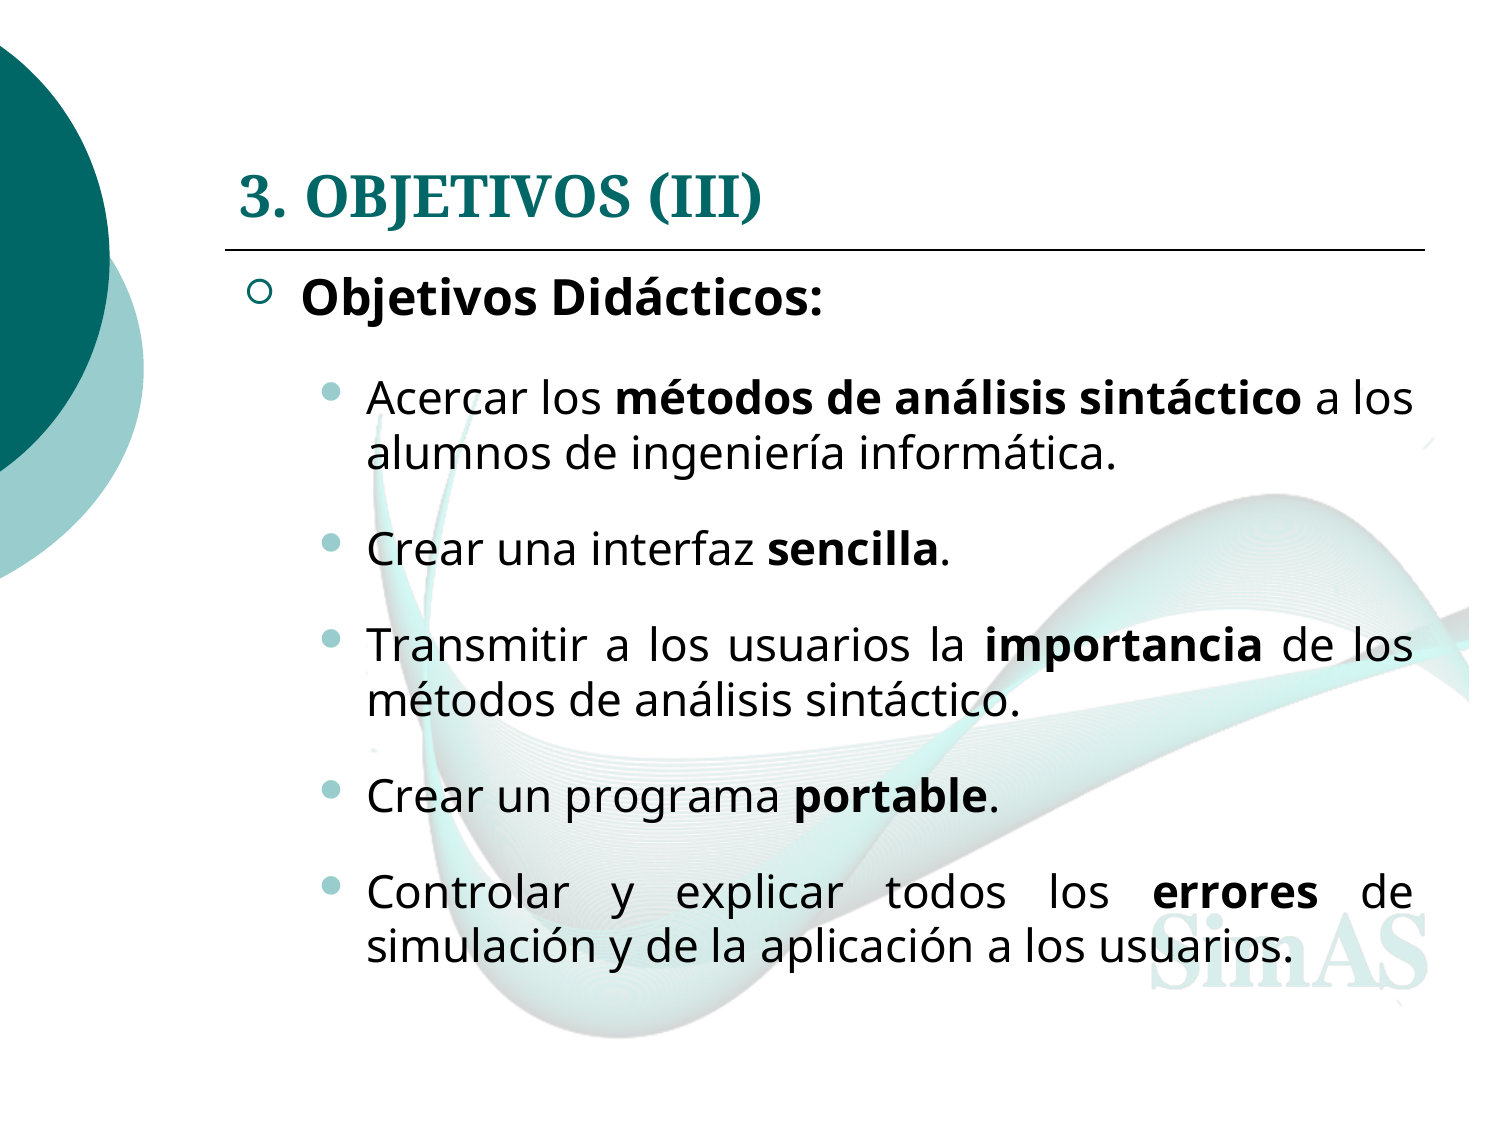

# 3. OBJETIVOS (III)
Objetivos Didácticos:
Acercar los métodos de análisis sintáctico a los alumnos de ingeniería informática.
Crear una interfaz sencilla.
Transmitir a los usuarios la importancia de los métodos de análisis sintáctico.
Crear un programa portable.
Controlar y explicar todos los errores de simulación y de la aplicación a los usuarios.